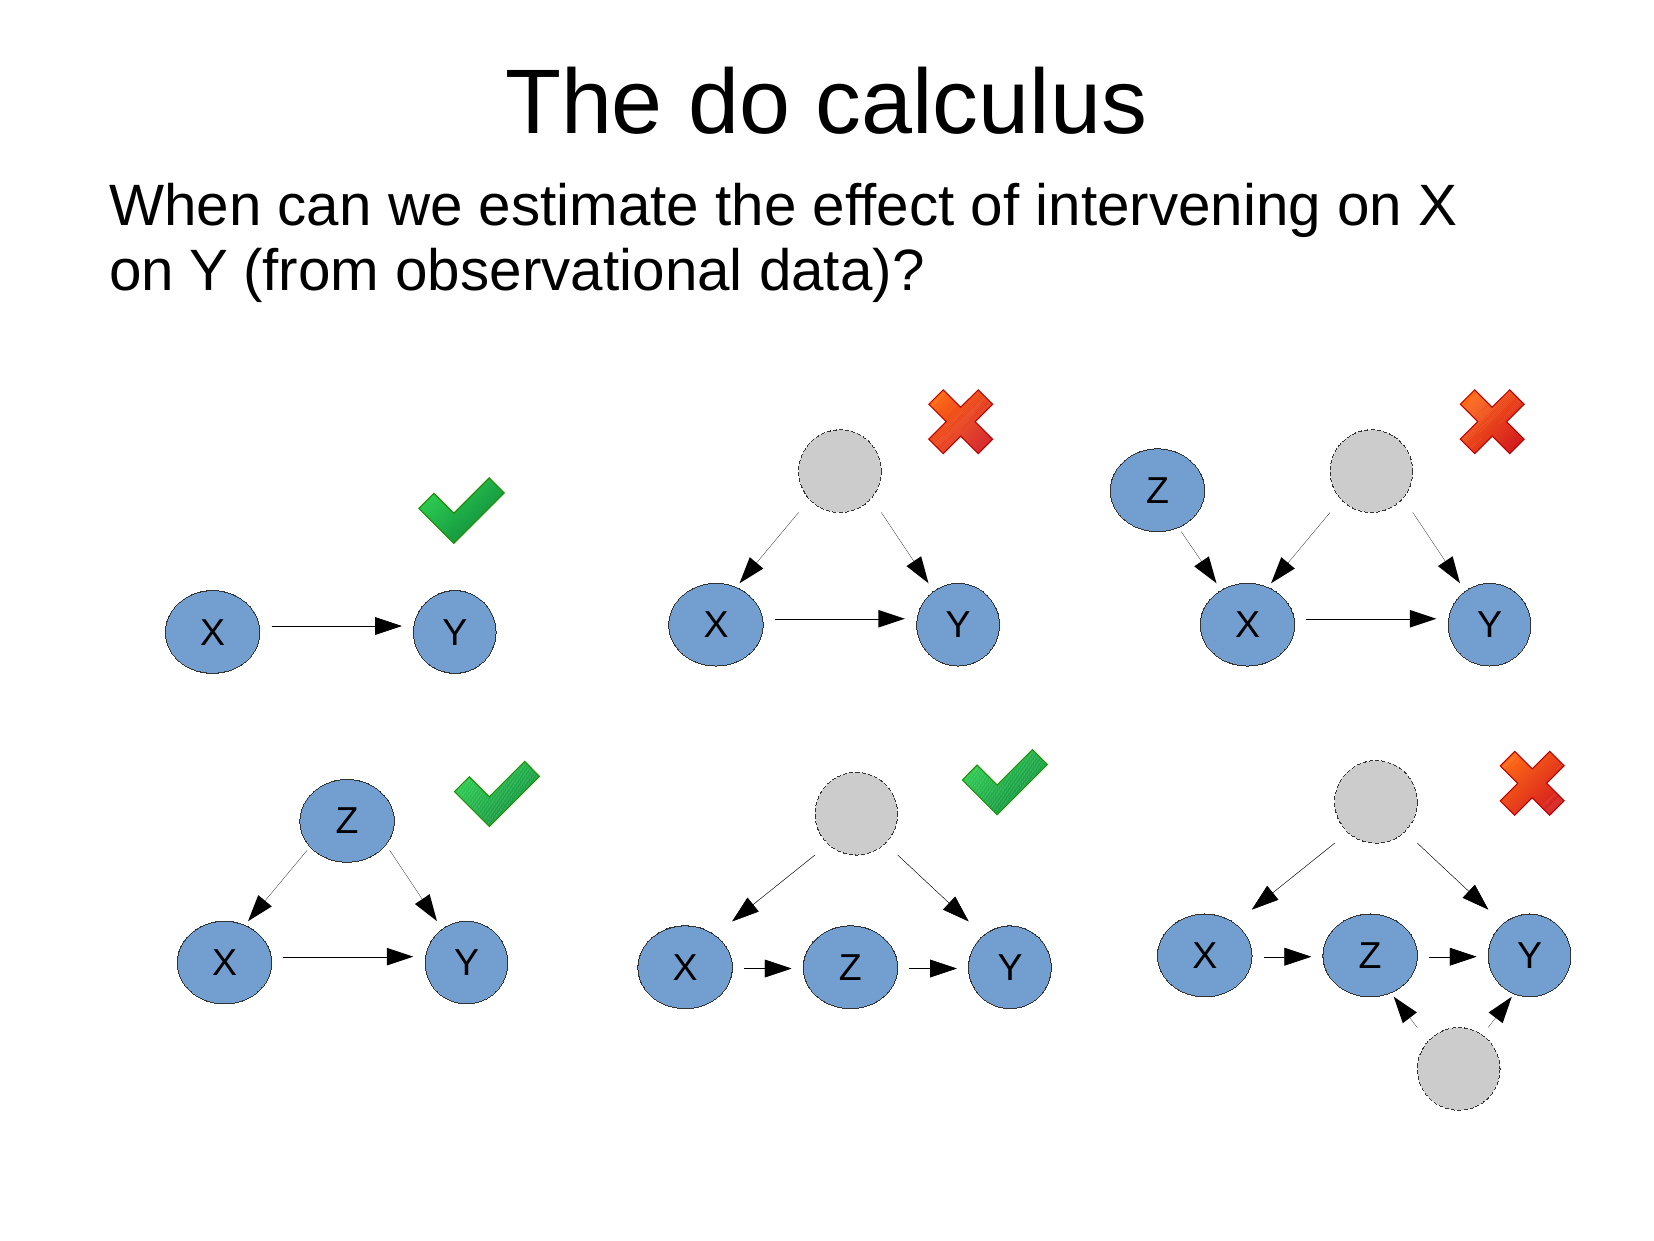

# The do calculus
When can we estimate the effect of intervening on X on Y (from observational data)?
Z
X
Y
X
Y
X
Y
X
Y
Z
X
Z
Y
X
Z
Y
X
Y
X
X
Z
Y
X
Z
Y